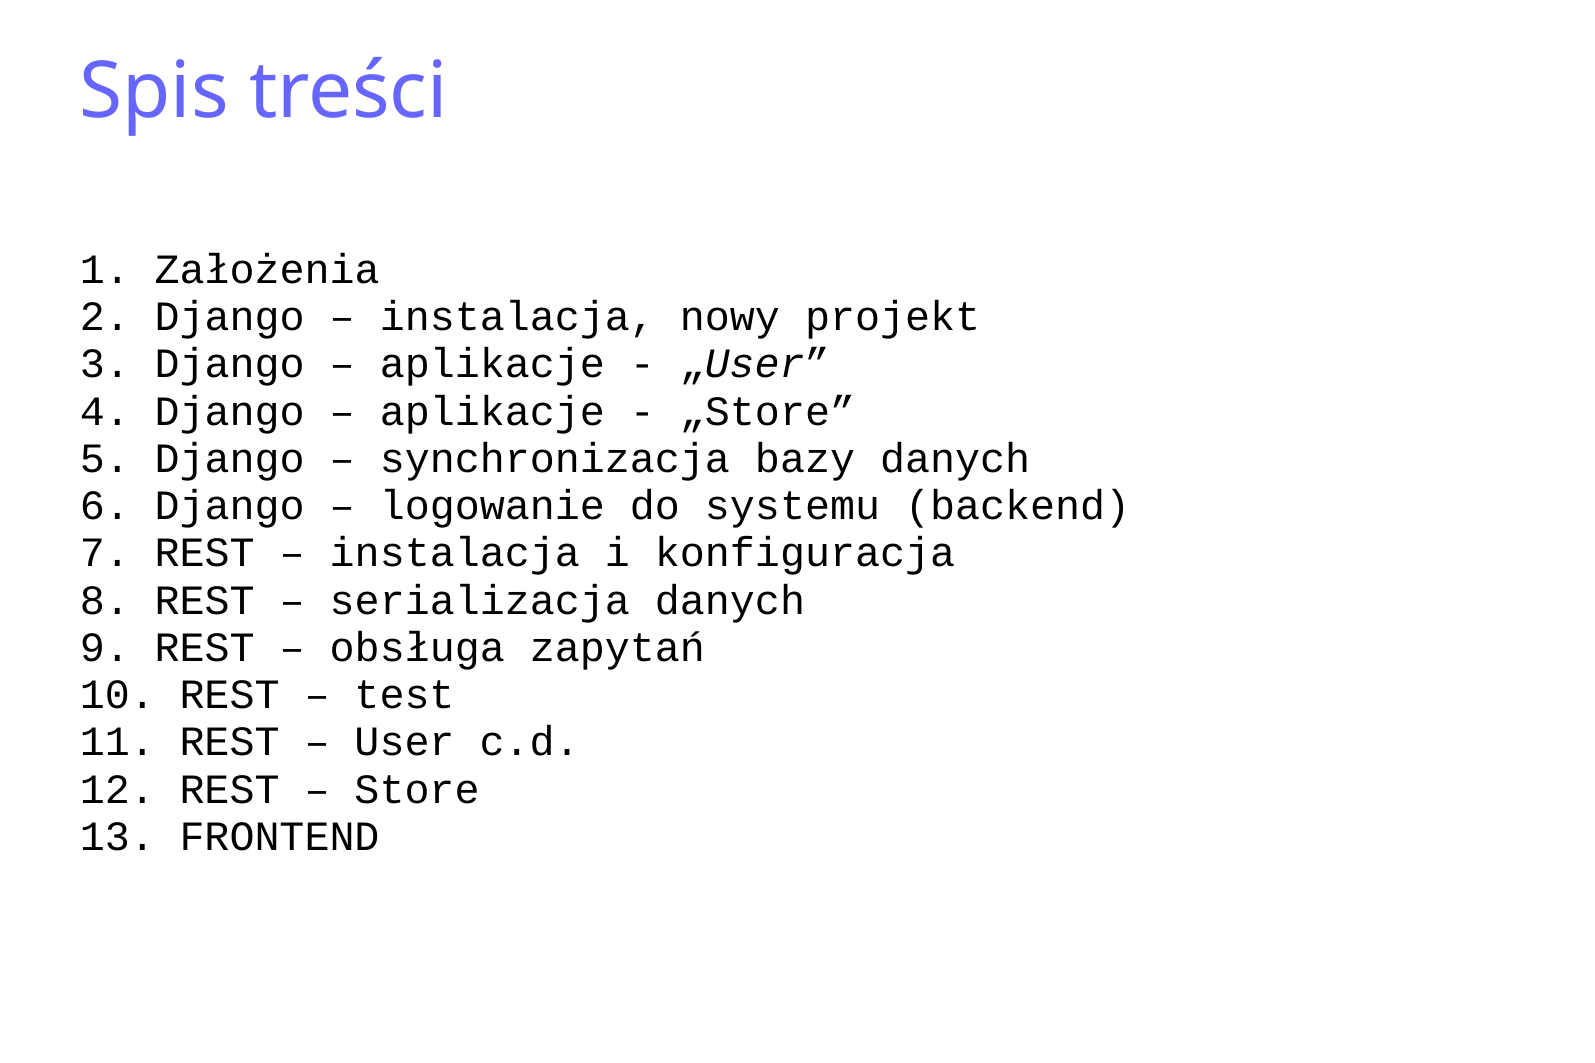

# Spis treści
 Założenia
 Django – instalacja, nowy projekt
 Django – aplikacje - „User”
 Django – aplikacje - „Store”
 Django – synchronizacja bazy danych
 Django – logowanie do systemu (backend)
 REST – instalacja i konfiguracja
 REST – serializacja danych
 REST – obsługa zapytań
 REST – test
 REST – User c.d.
 REST – Store
 FRONTEND